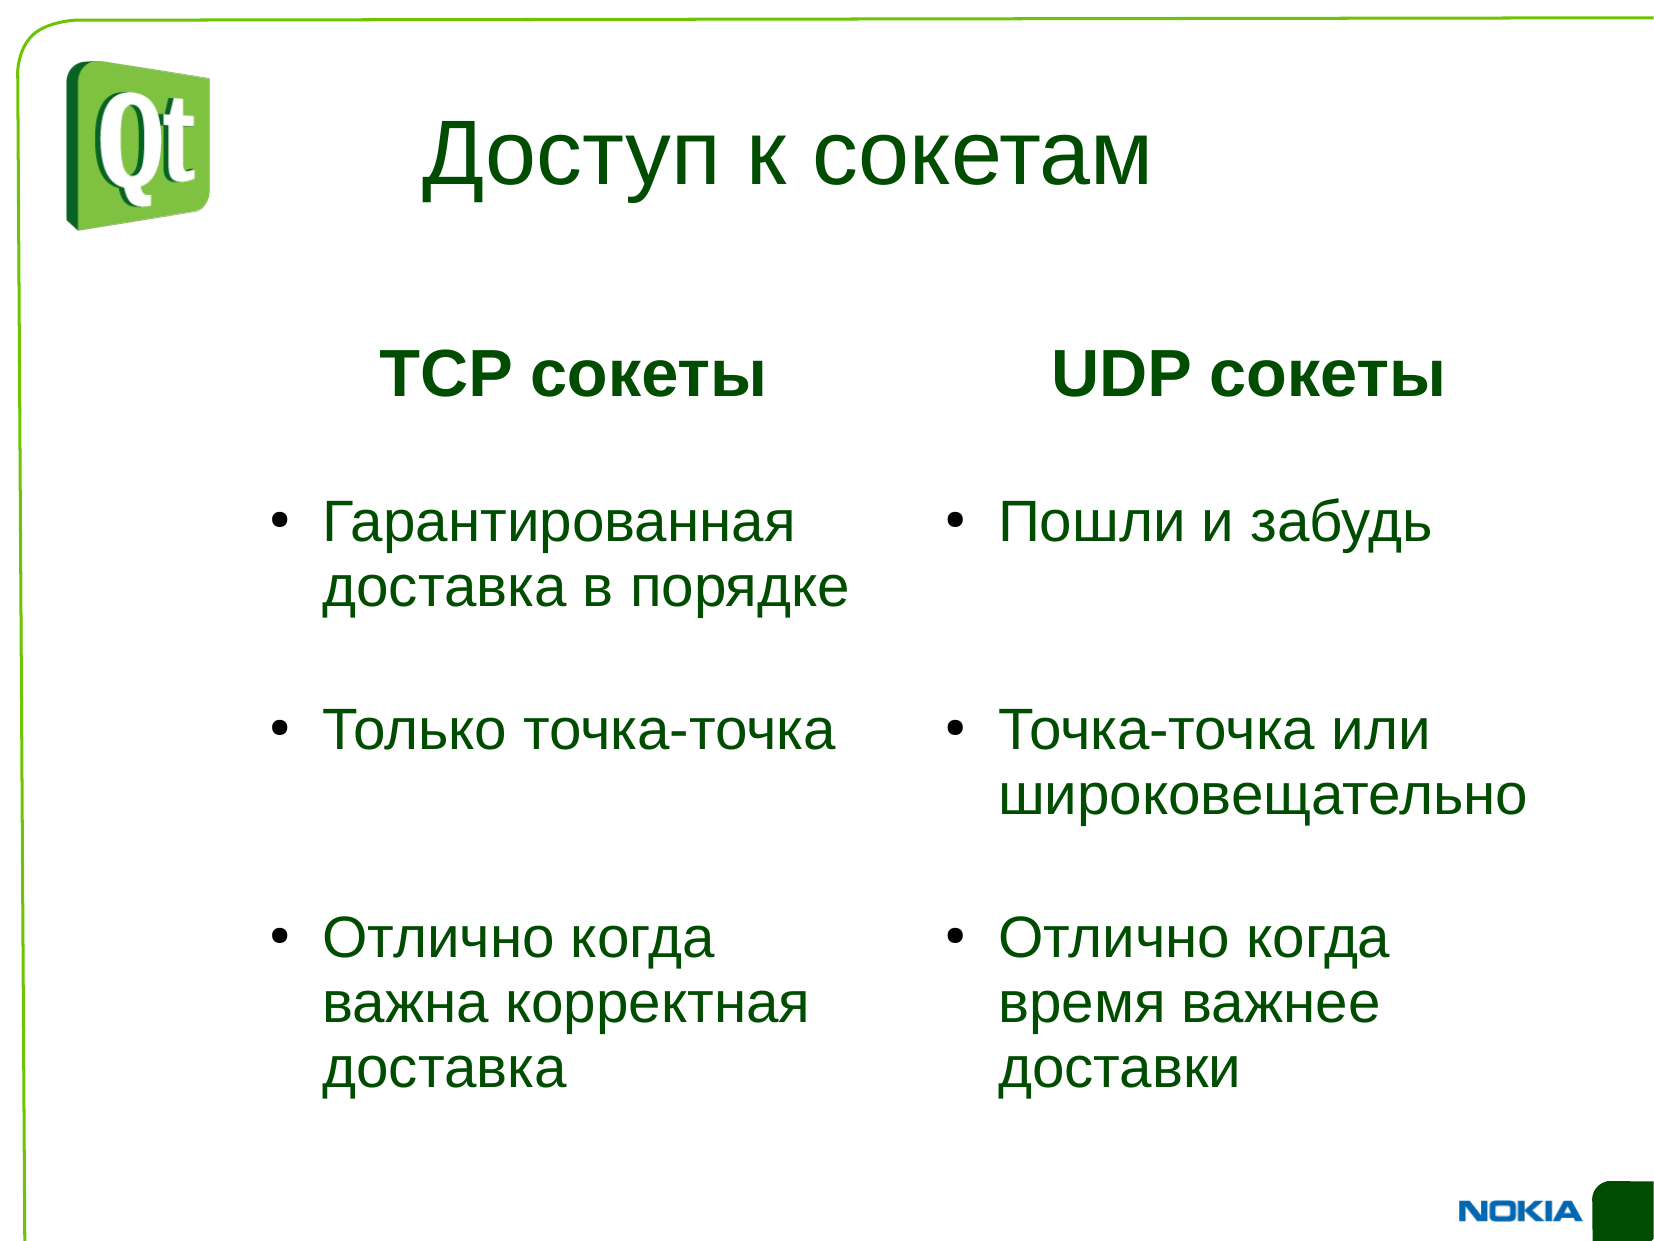

# Доступ к сокетам
TCP сокеты
Гарантированная доставка в порядке
Только точка-точка
Отлично когда важна корректная доставка
UDP сокеты
Пошли и забудь
Точка-точка или широковещательно
Отлично когда время важнее доставки